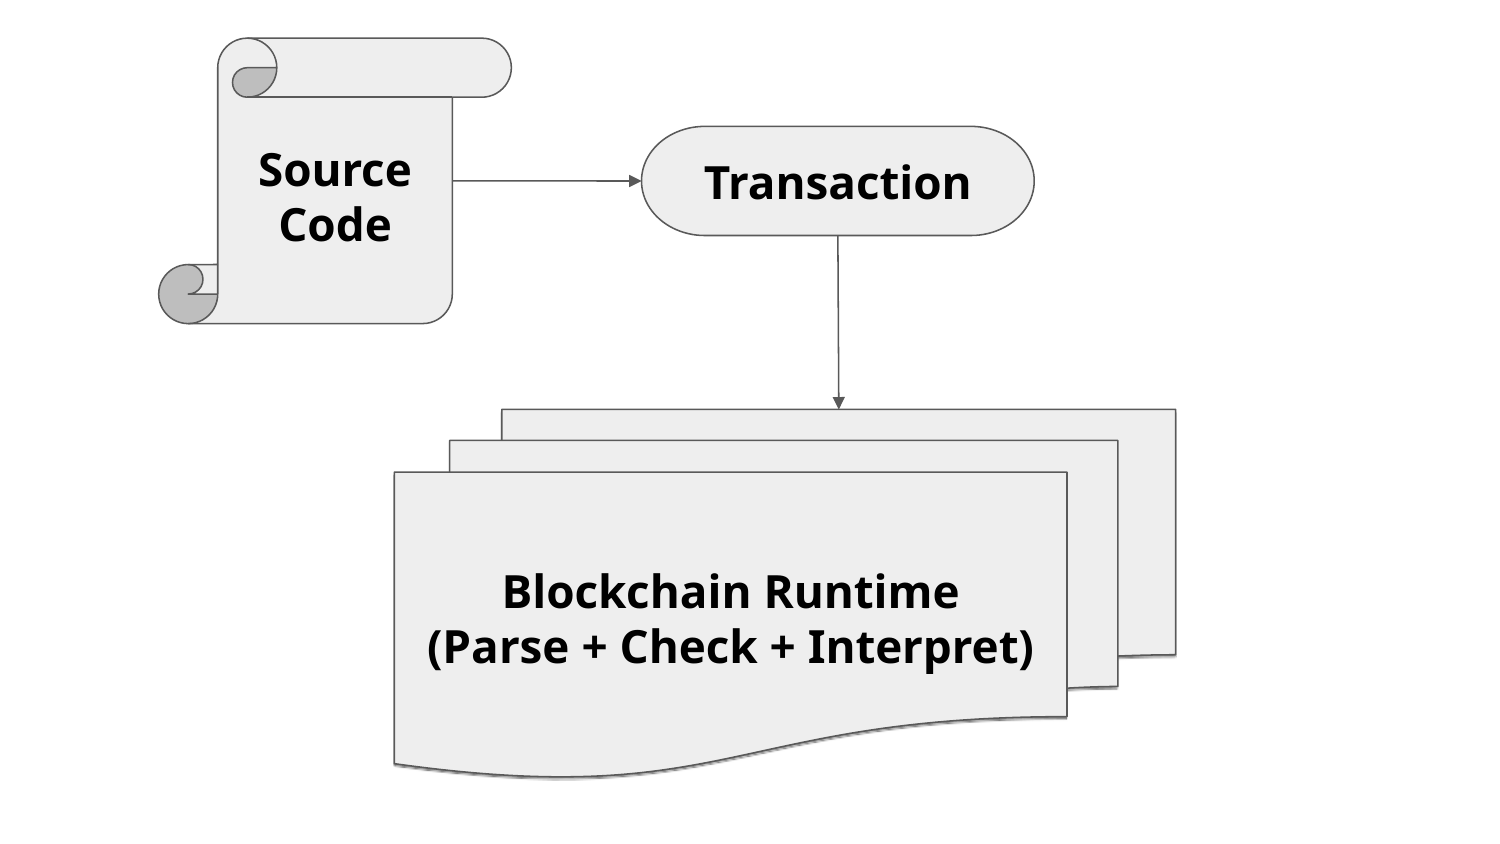

Source Code
Transaction
Blockchain Runtime
(Parse + Check + Interpret)